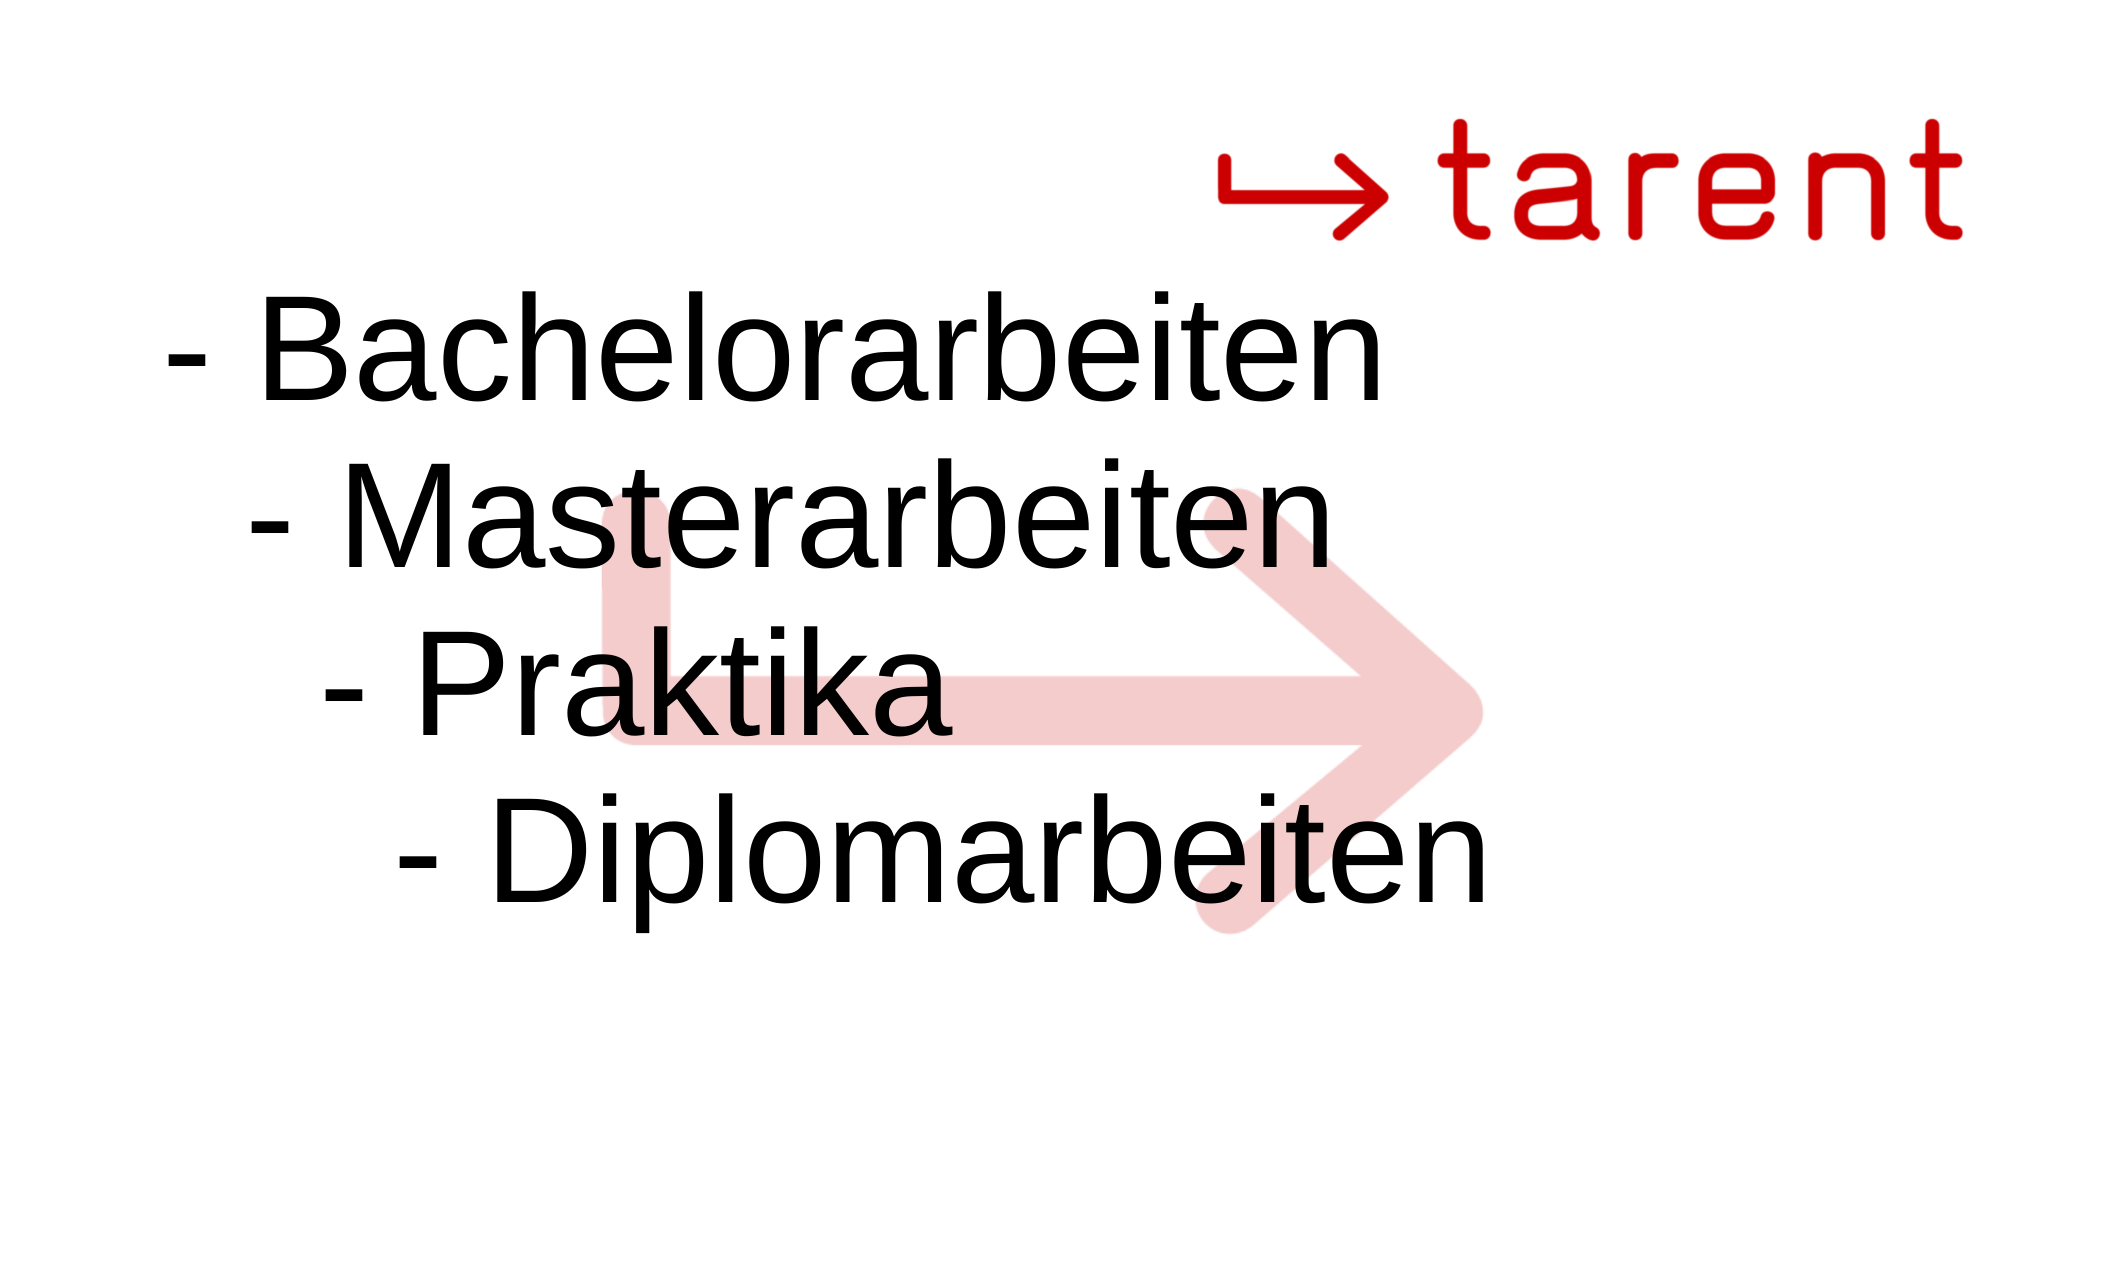

- Bachelorarbeiten
 - Masterarbeiten
	 - Praktika
		 - Diplomarbeiten